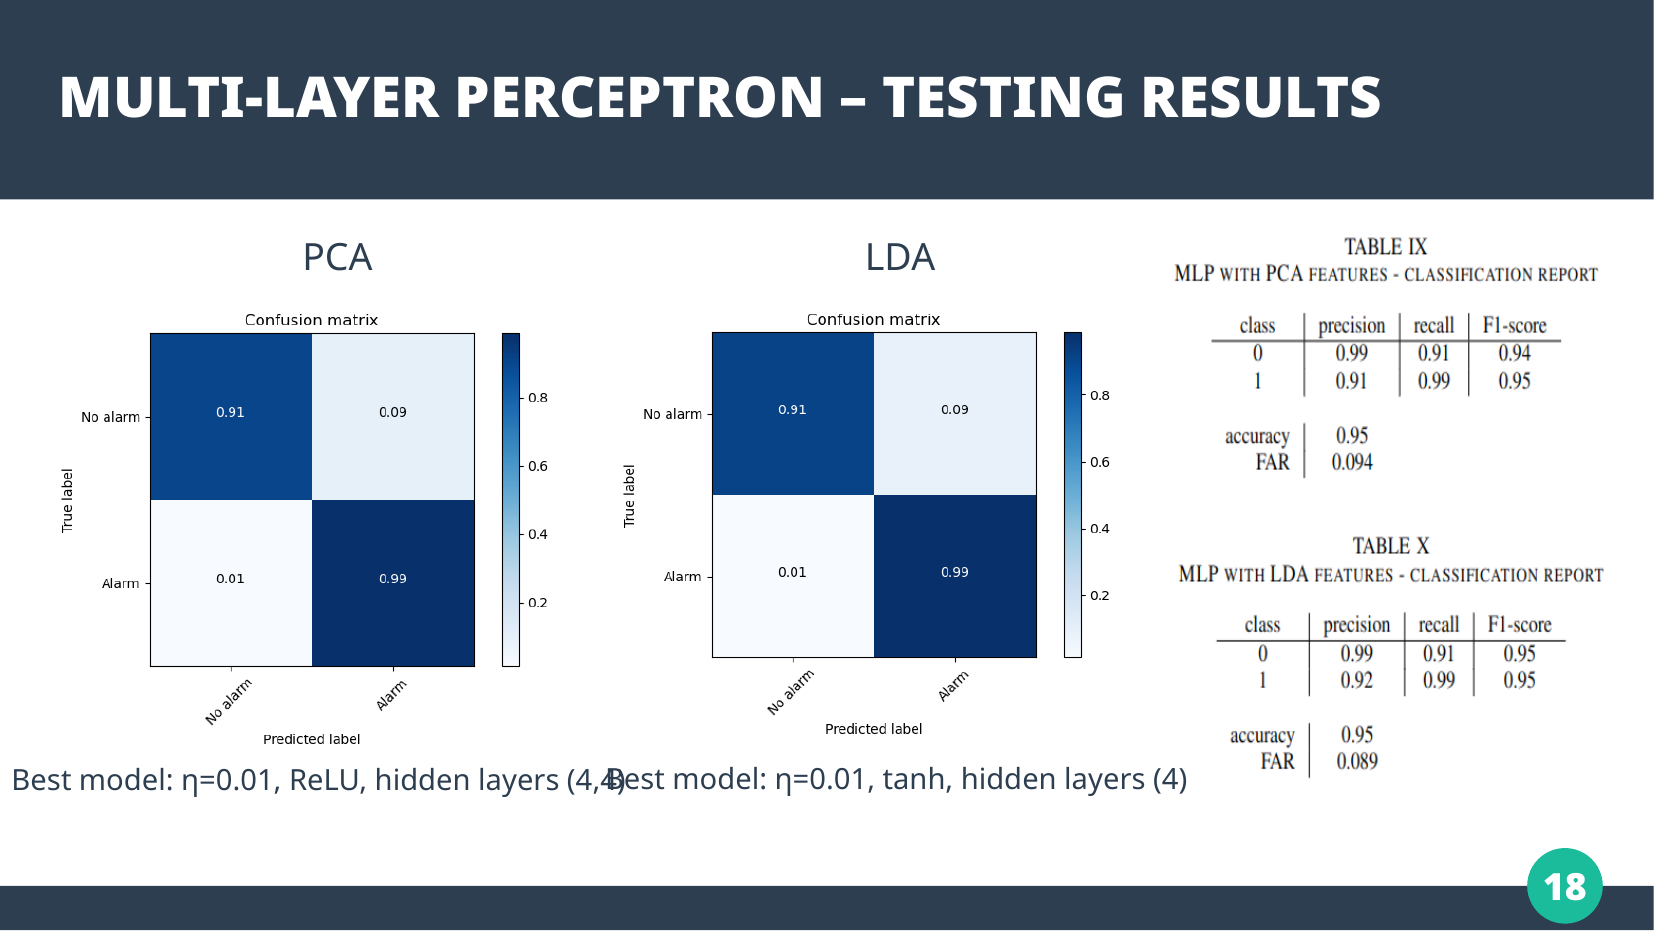

# MULTI-LAYER PERCEPTRON – TESTING RESULTS
PCA
LDA
Best model: η=0.01, tanh, hidden layers (4)
Best model: η=0.01, ReLU, hidden layers (4,4)